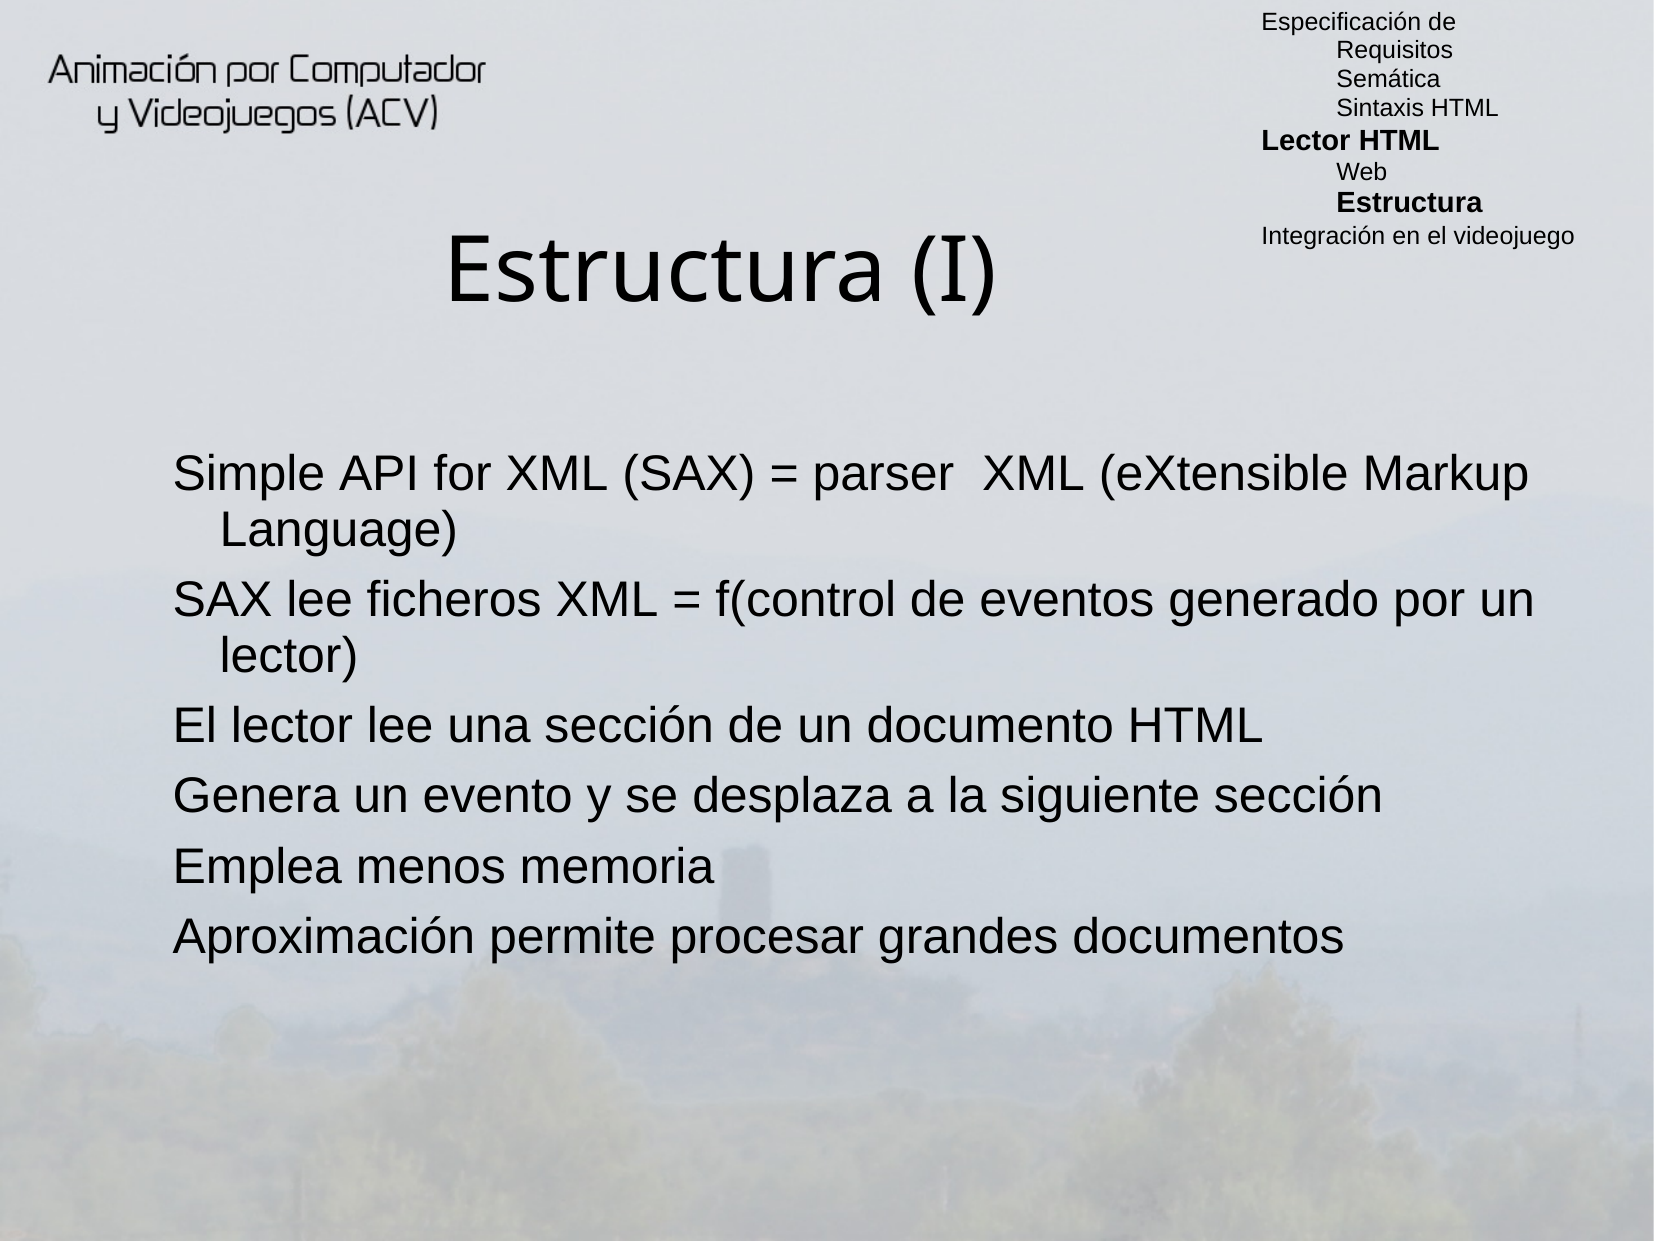

Especificación de
Requisitos
Semática
Sintaxis HTML
Lector HTML
Web
Estructura
Integración en el videojuego
Estructura (I)
# Simple API for XML (SAX) = parser XML (eXtensible Markup Language)
SAX lee ficheros XML = f(control de eventos generado por un lector)
El lector lee una sección de un documento HTML
Genera un evento y se desplaza a la siguiente sección
Emplea menos memoria
Aproximación permite procesar grandes documentos